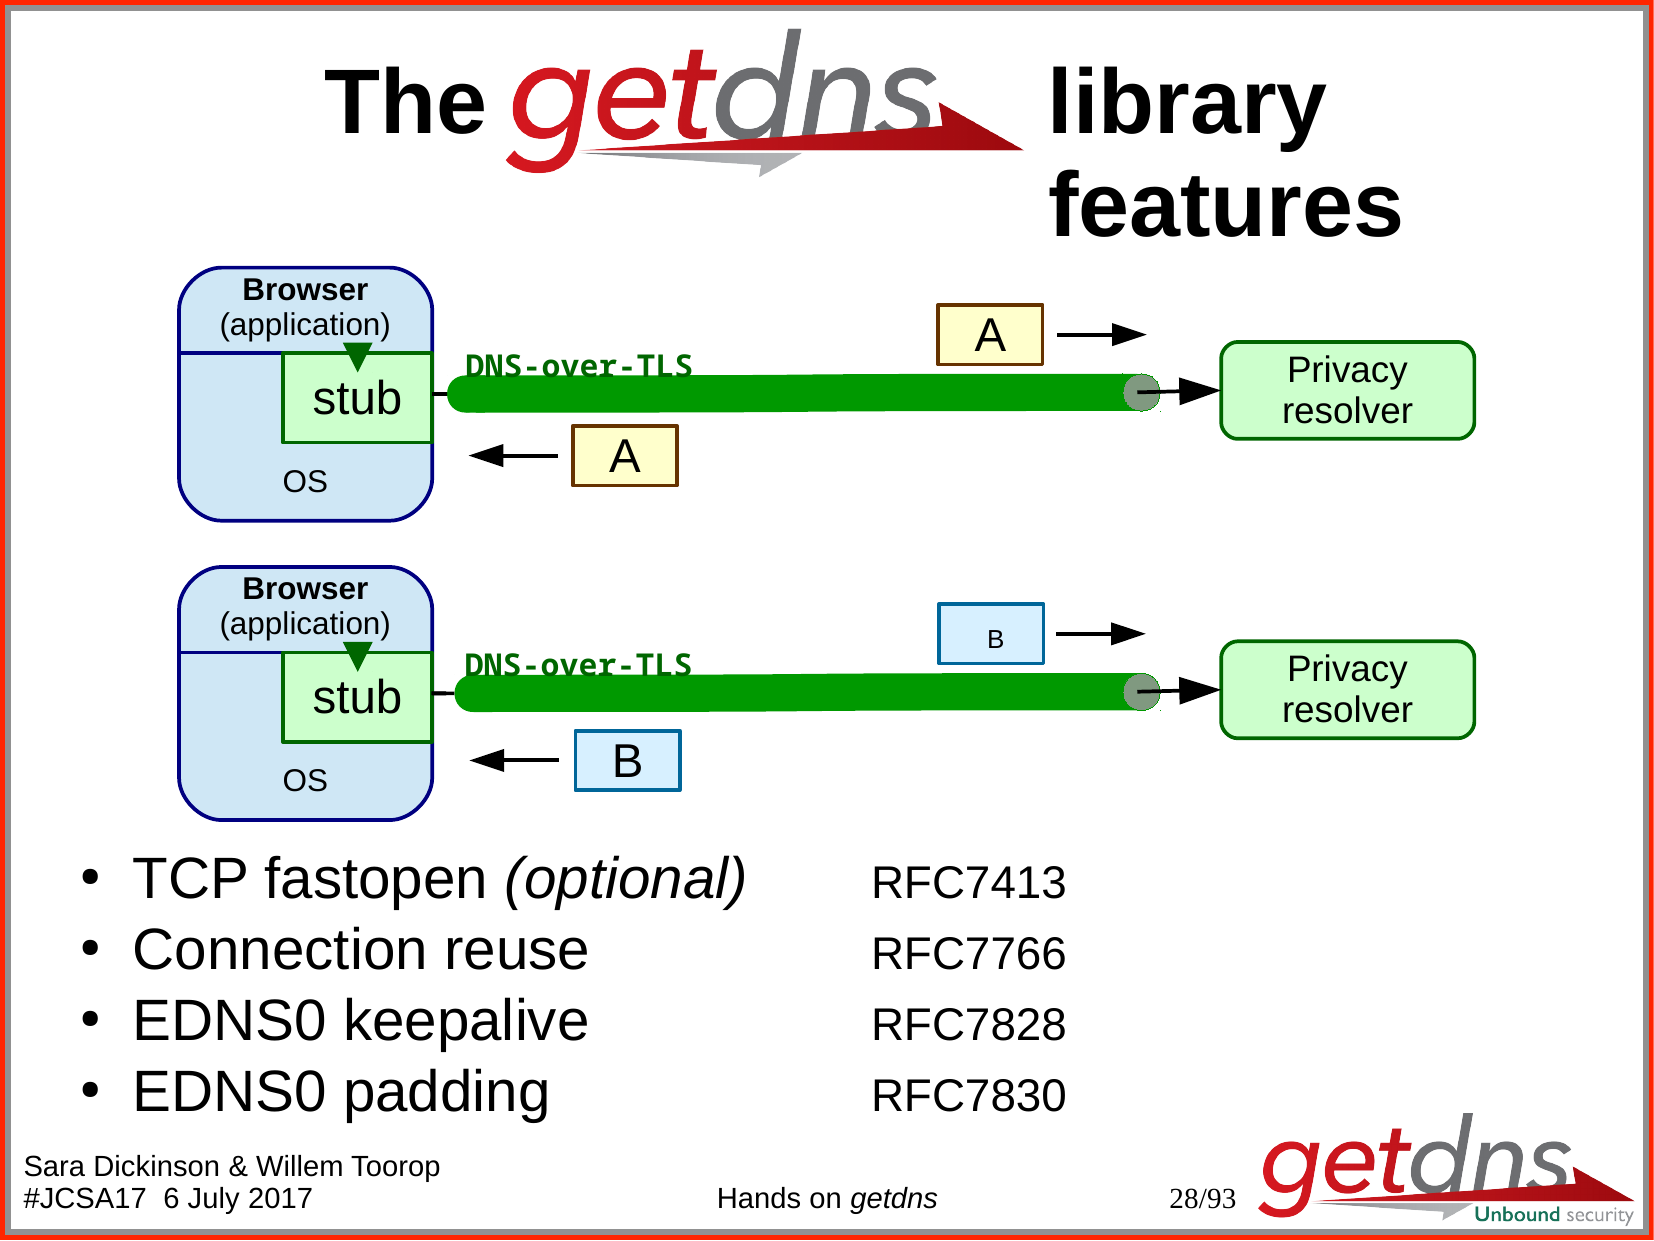

# The library
features
Browser
(application)
A
DNS-over-TLS
Privacy
stub
resolver
A
OS
Browser
(application)
B
DNS-over-TLS
Privacy
stub
resolver
B
OS
TCP fastopen (optional)		RFC7413
Connection reuse				RFC7766
EDNS0 keepalive				RFC7828
EDNS0 padding					RFC7830
28